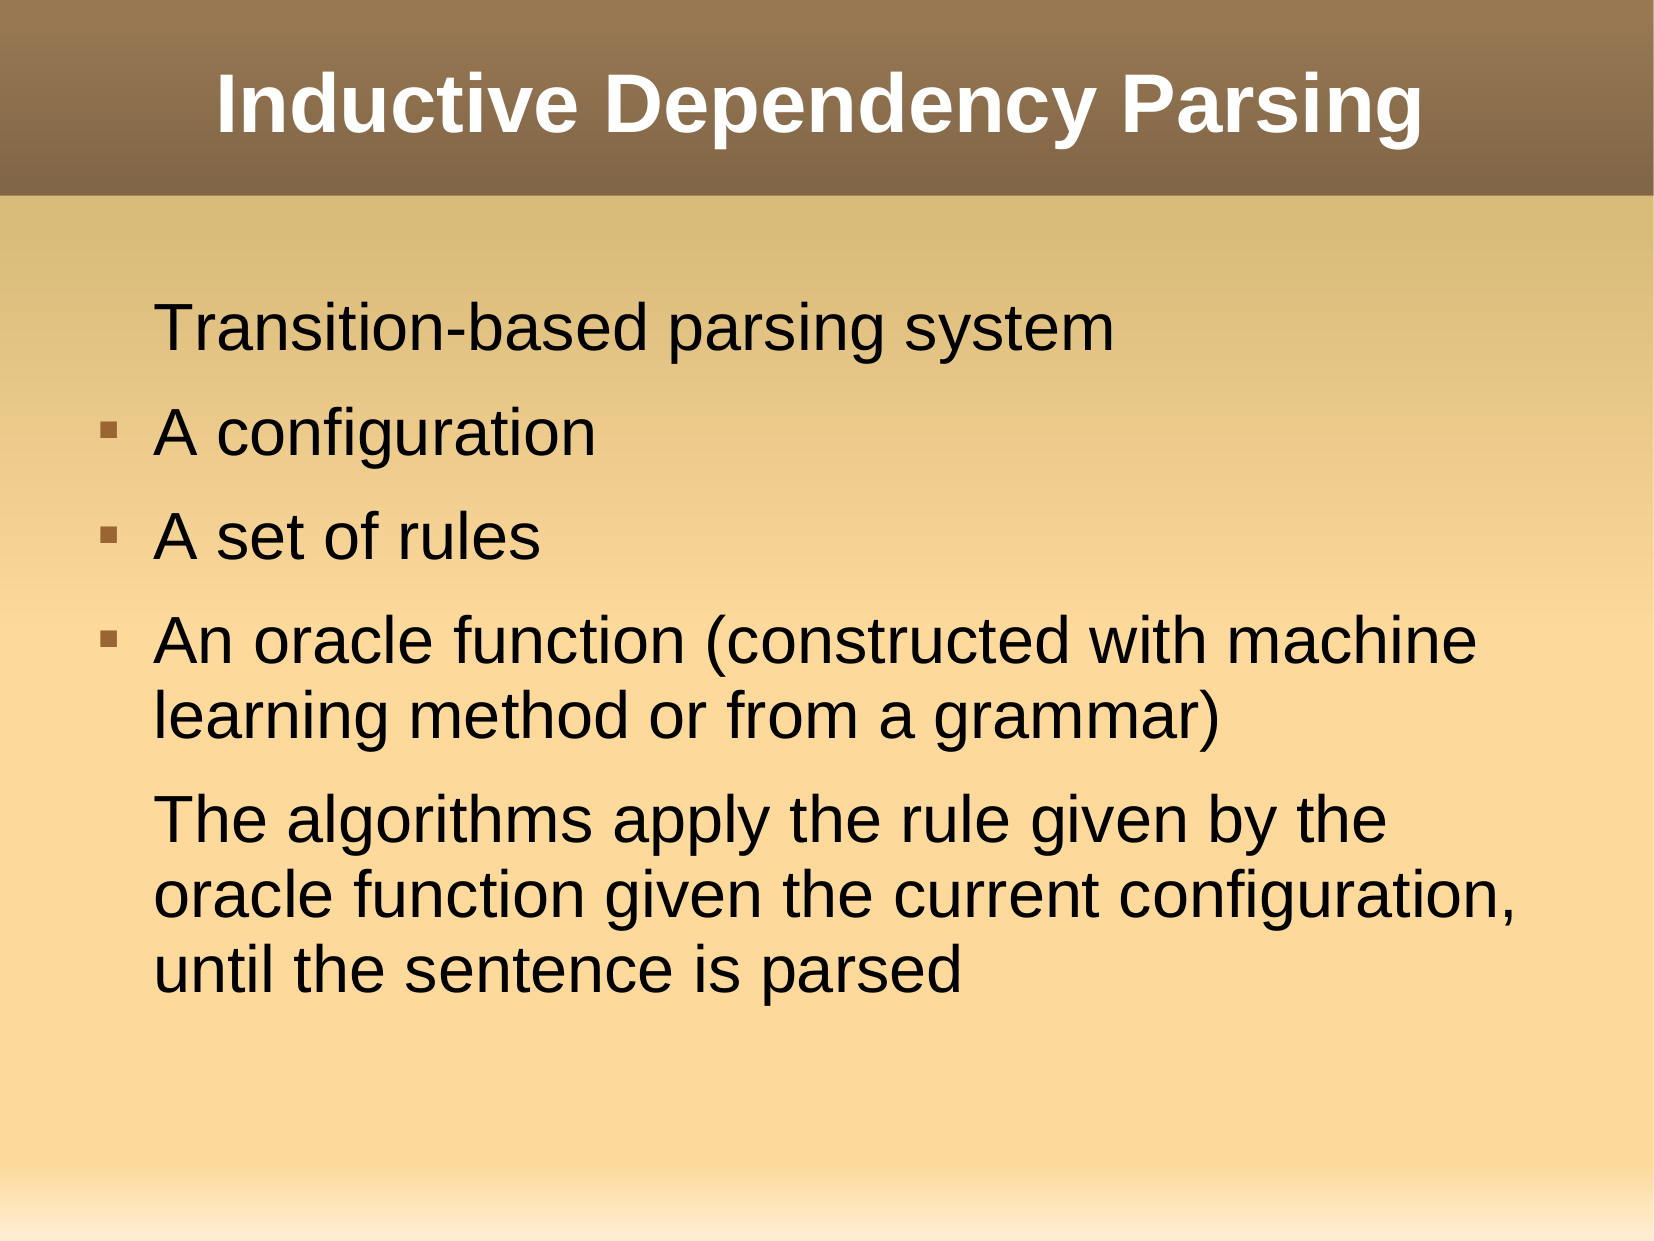

# Inductive Dependency Parsing
Transition-based parsing system
A configuration
A set of rules
An oracle function (constructed with machine learning method or from a grammar)
The algorithms apply the rule given by the oracle function given the current configuration, until the sentence is parsed